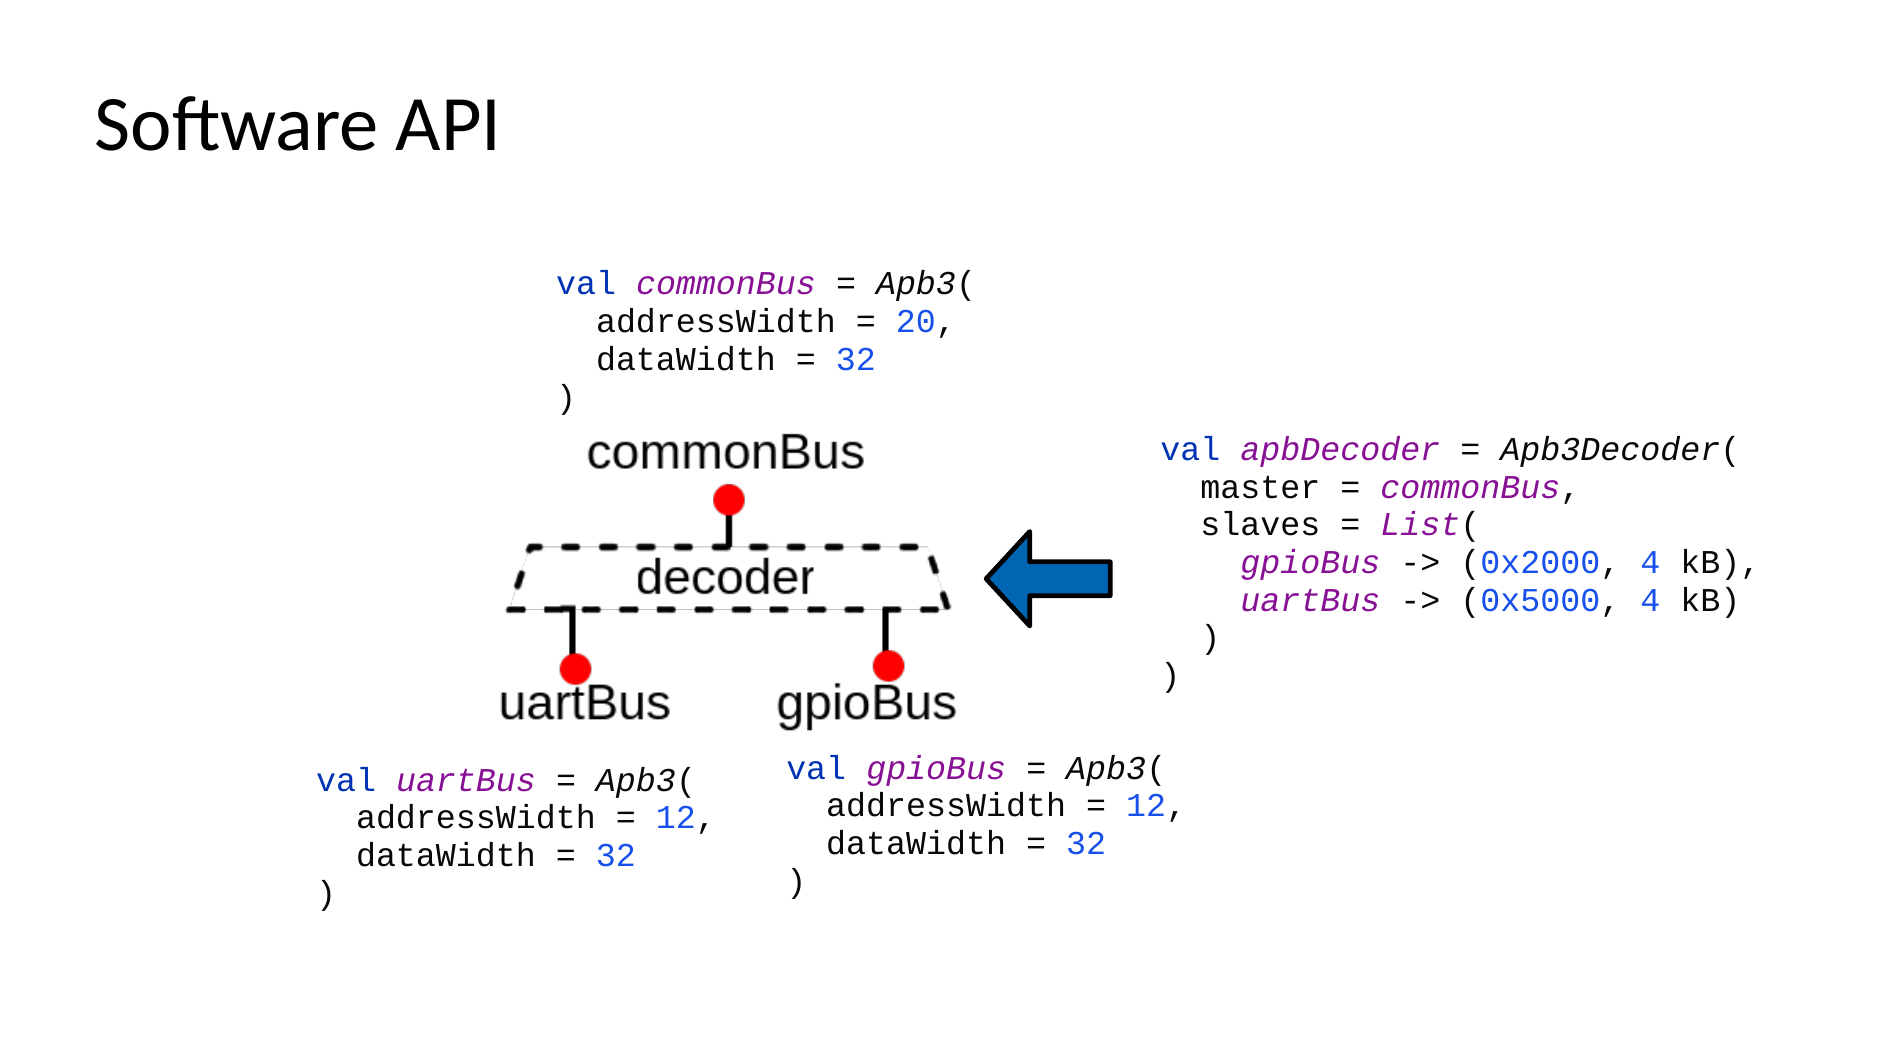

# Software API
val commonBus = Apb3(
 addressWidth = 20,
 dataWidth = 32
)
val apbDecoder = Apb3Decoder(
 master = commonBus,
 slaves = List(
 gpioBus -> (0x2000, 4 kB),
 uartBus -> (0x5000, 4 kB)
 )
)
val uartBus = Apb3(
 addressWidth = 12,
 dataWidth = 32
)
val gpioBus = Apb3(
 addressWidth = 12,
 dataWidth = 32
)